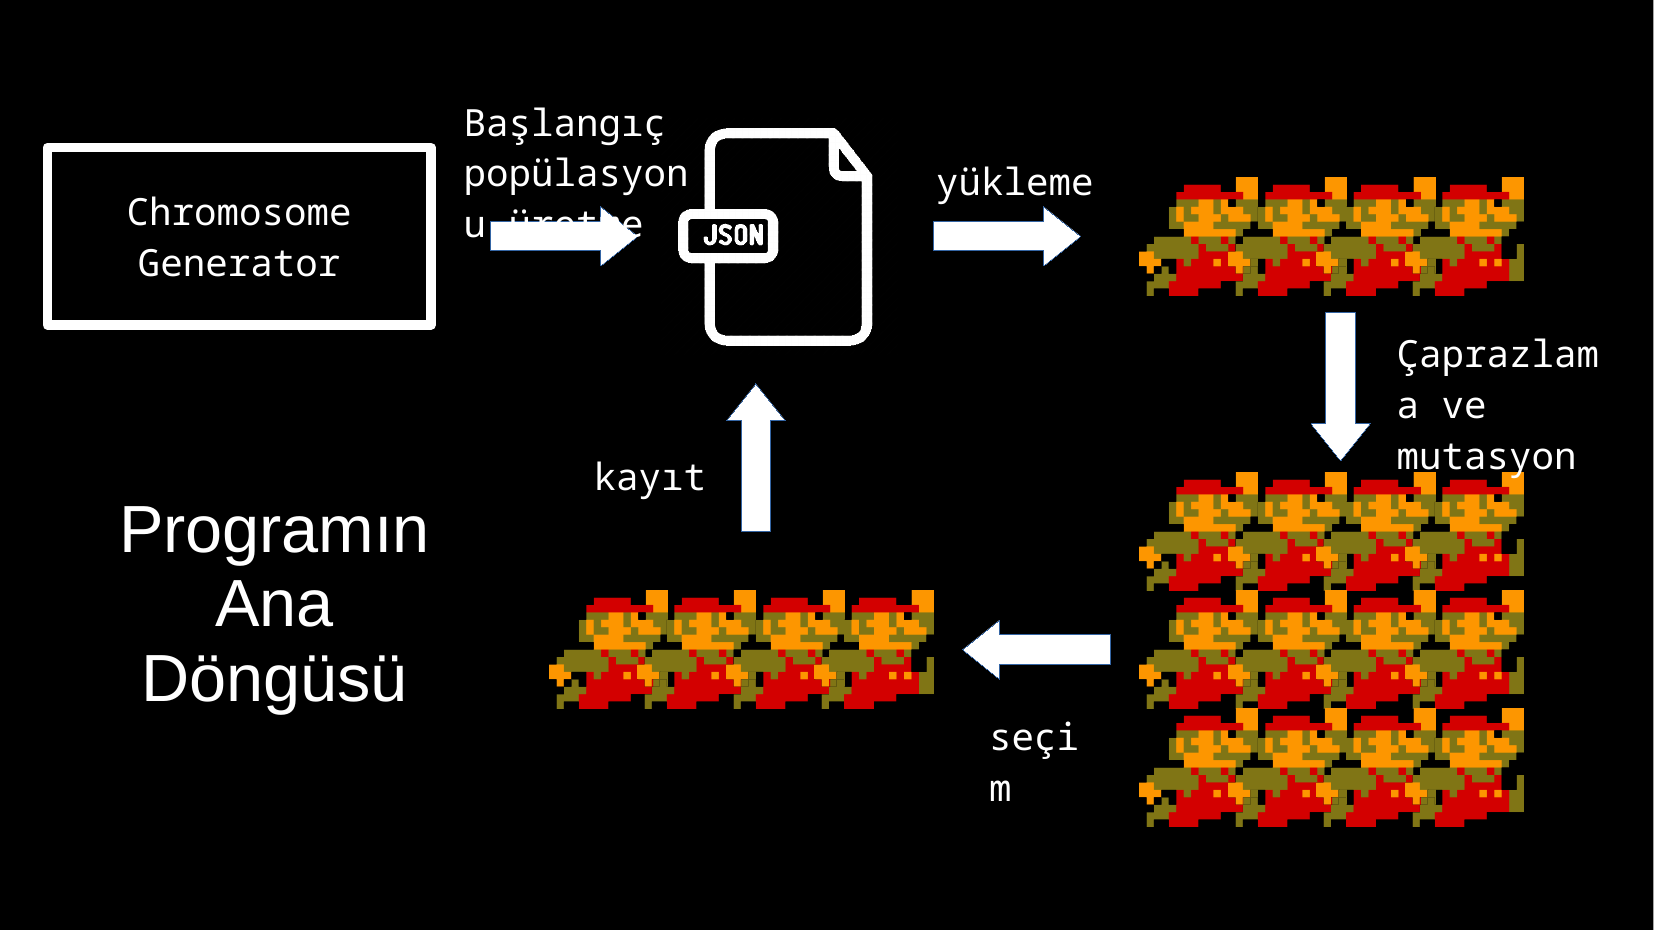

Başlangıç popülasyonu üretme
Chromosome
Generator
yükleme
Çaprazlama ve mutasyon
kayıt
Programın
Ana
Döngüsü
seçim